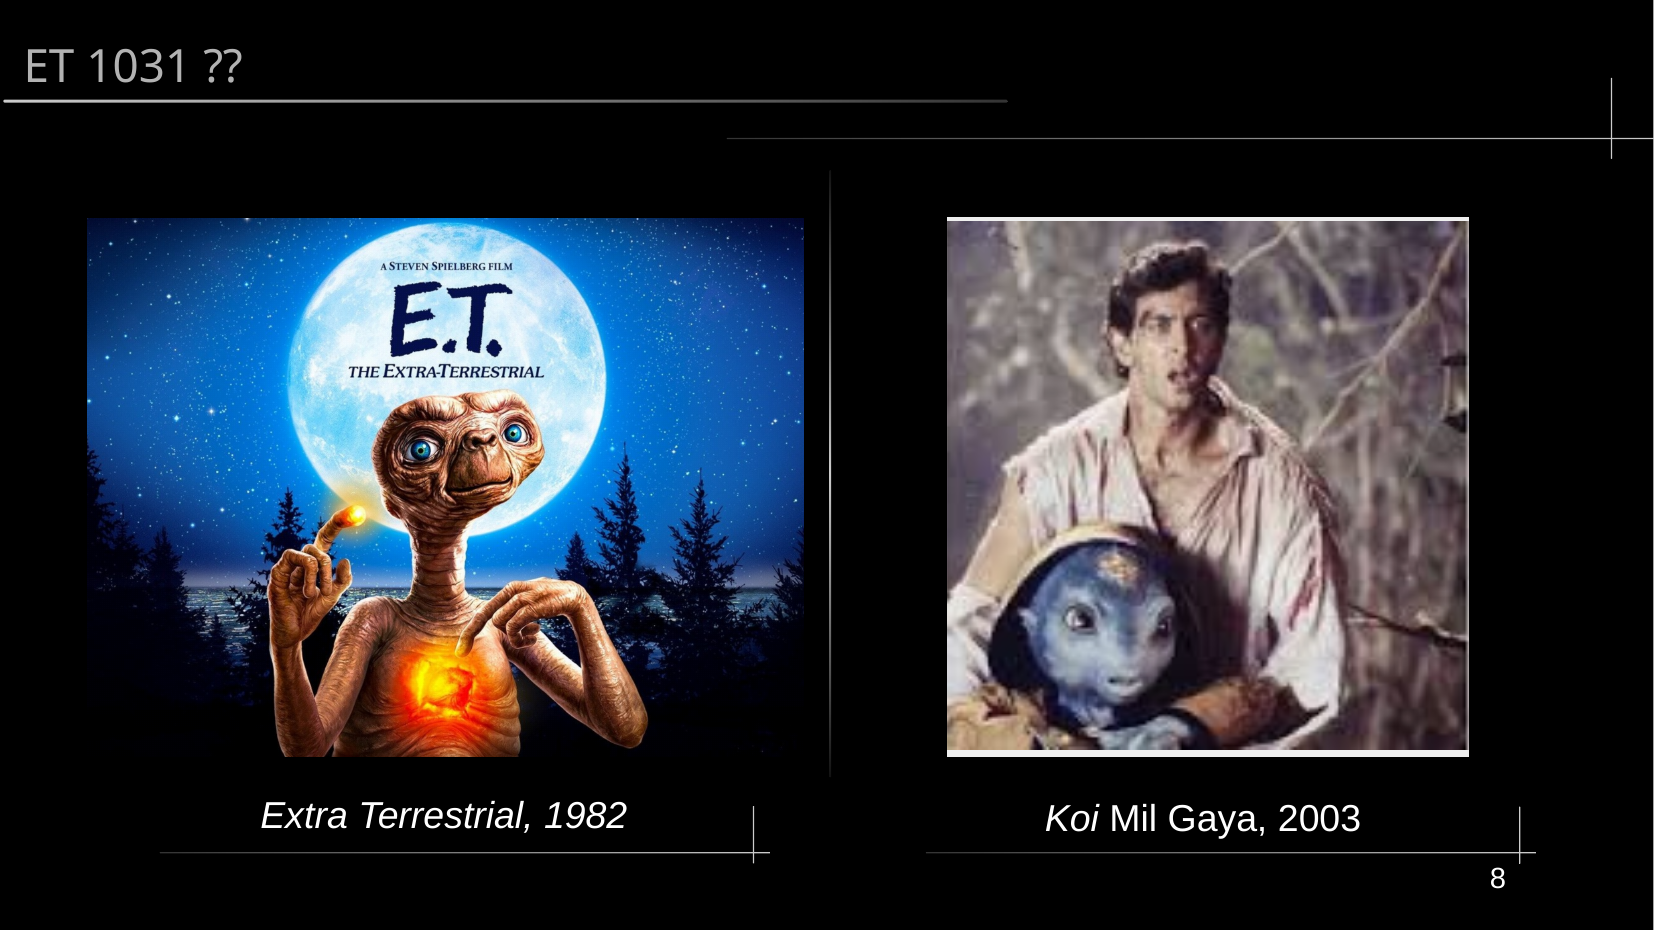

# ET 1031 ??
Extra Terrestrial, 1982
Koi Mil Gaya, 2003
8